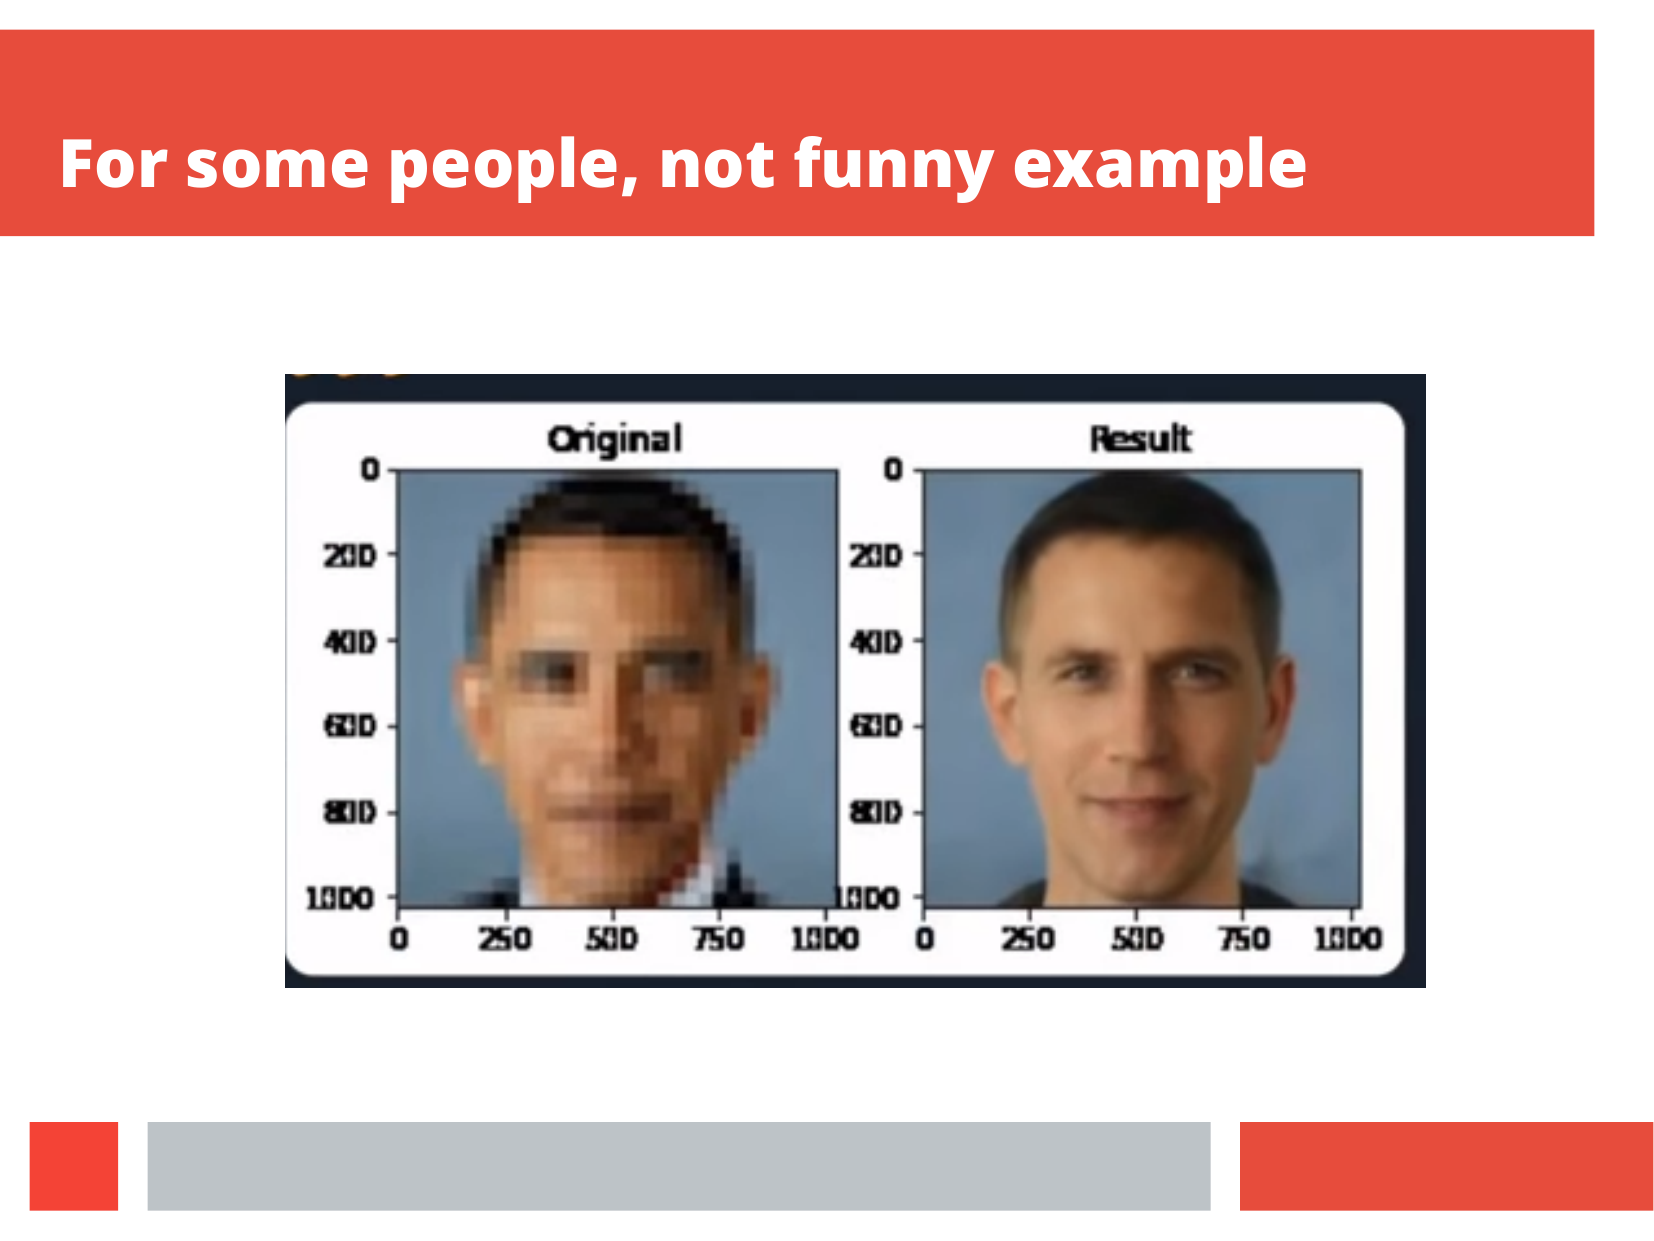

# For some people, not funny example